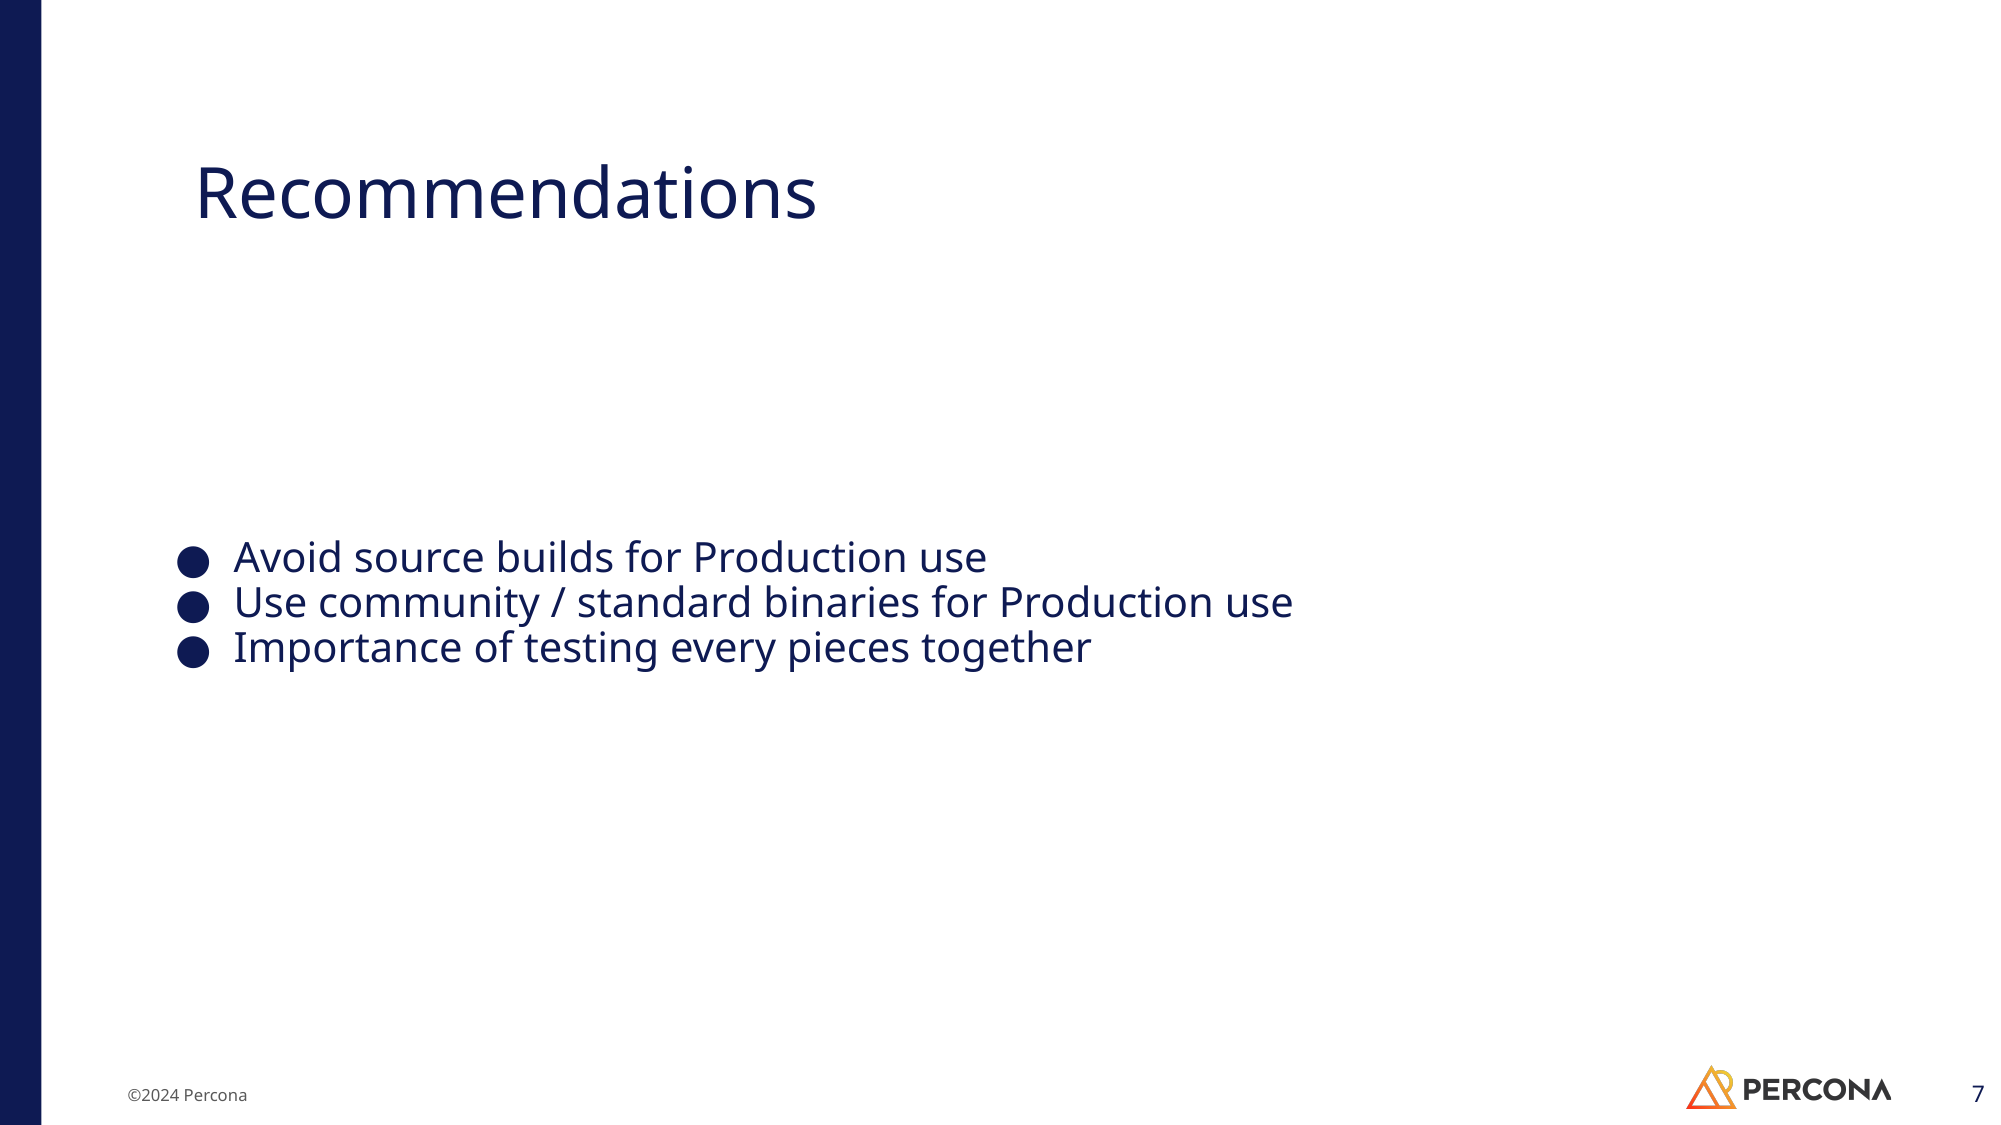

Recommendations
# Avoid source builds for Production use
Use community / standard binaries for Production use
Importance of testing every pieces together